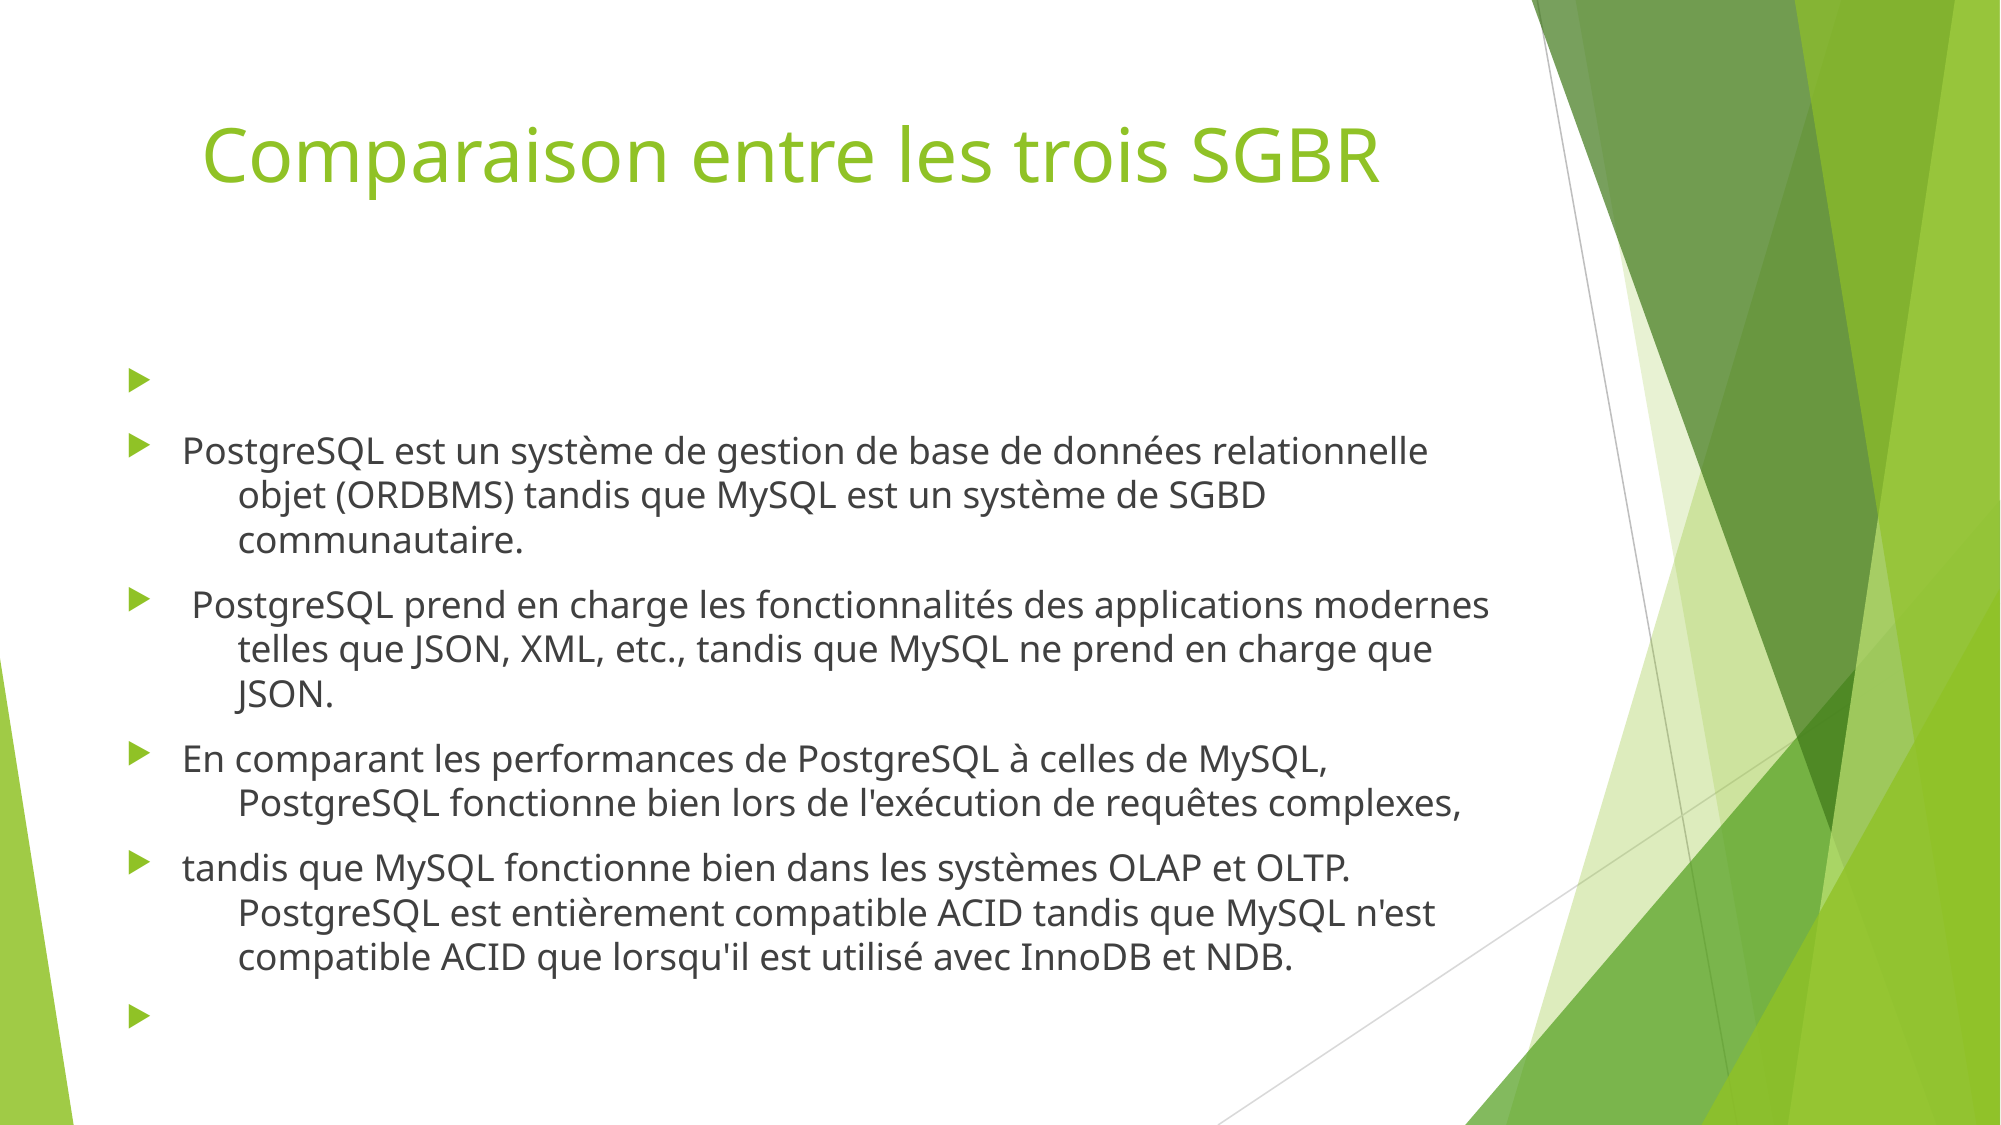

# Comparaison entre les trois SGBR
PostgreSQL est un système de gestion de base de données relationnelle objet (ORDBMS) tandis que MySQL est un système de SGBD communautaire.
 PostgreSQL prend en charge les fonctionnalités des applications modernes telles que JSON, XML, etc., tandis que MySQL ne prend en charge que JSON.
En comparant les performances de PostgreSQL à celles de MySQL, PostgreSQL fonctionne bien lors de l'exécution de requêtes complexes,
tandis que MySQL fonctionne bien dans les systèmes OLAP et OLTP. PostgreSQL est entièrement compatible ACID tandis que MySQL n'est compatible ACID que lorsqu'il est utilisé avec InnoDB et NDB.